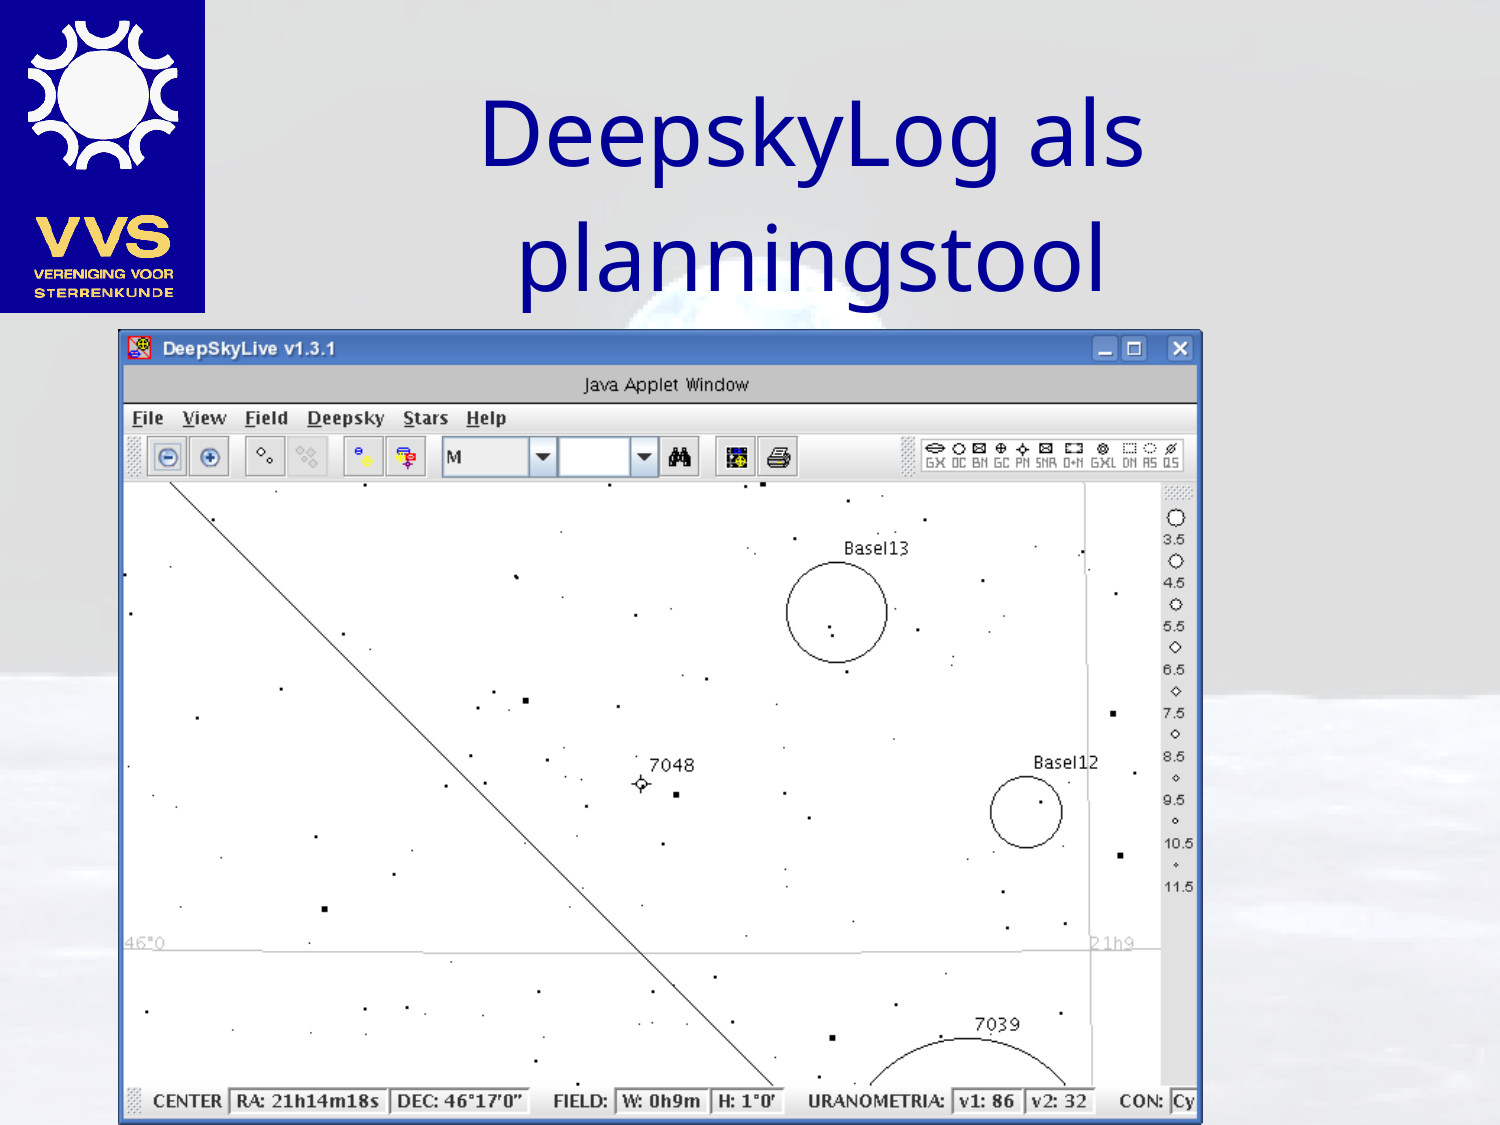

# DeepskyLog als planningstool
26 augustus 2006
StarNights 2006